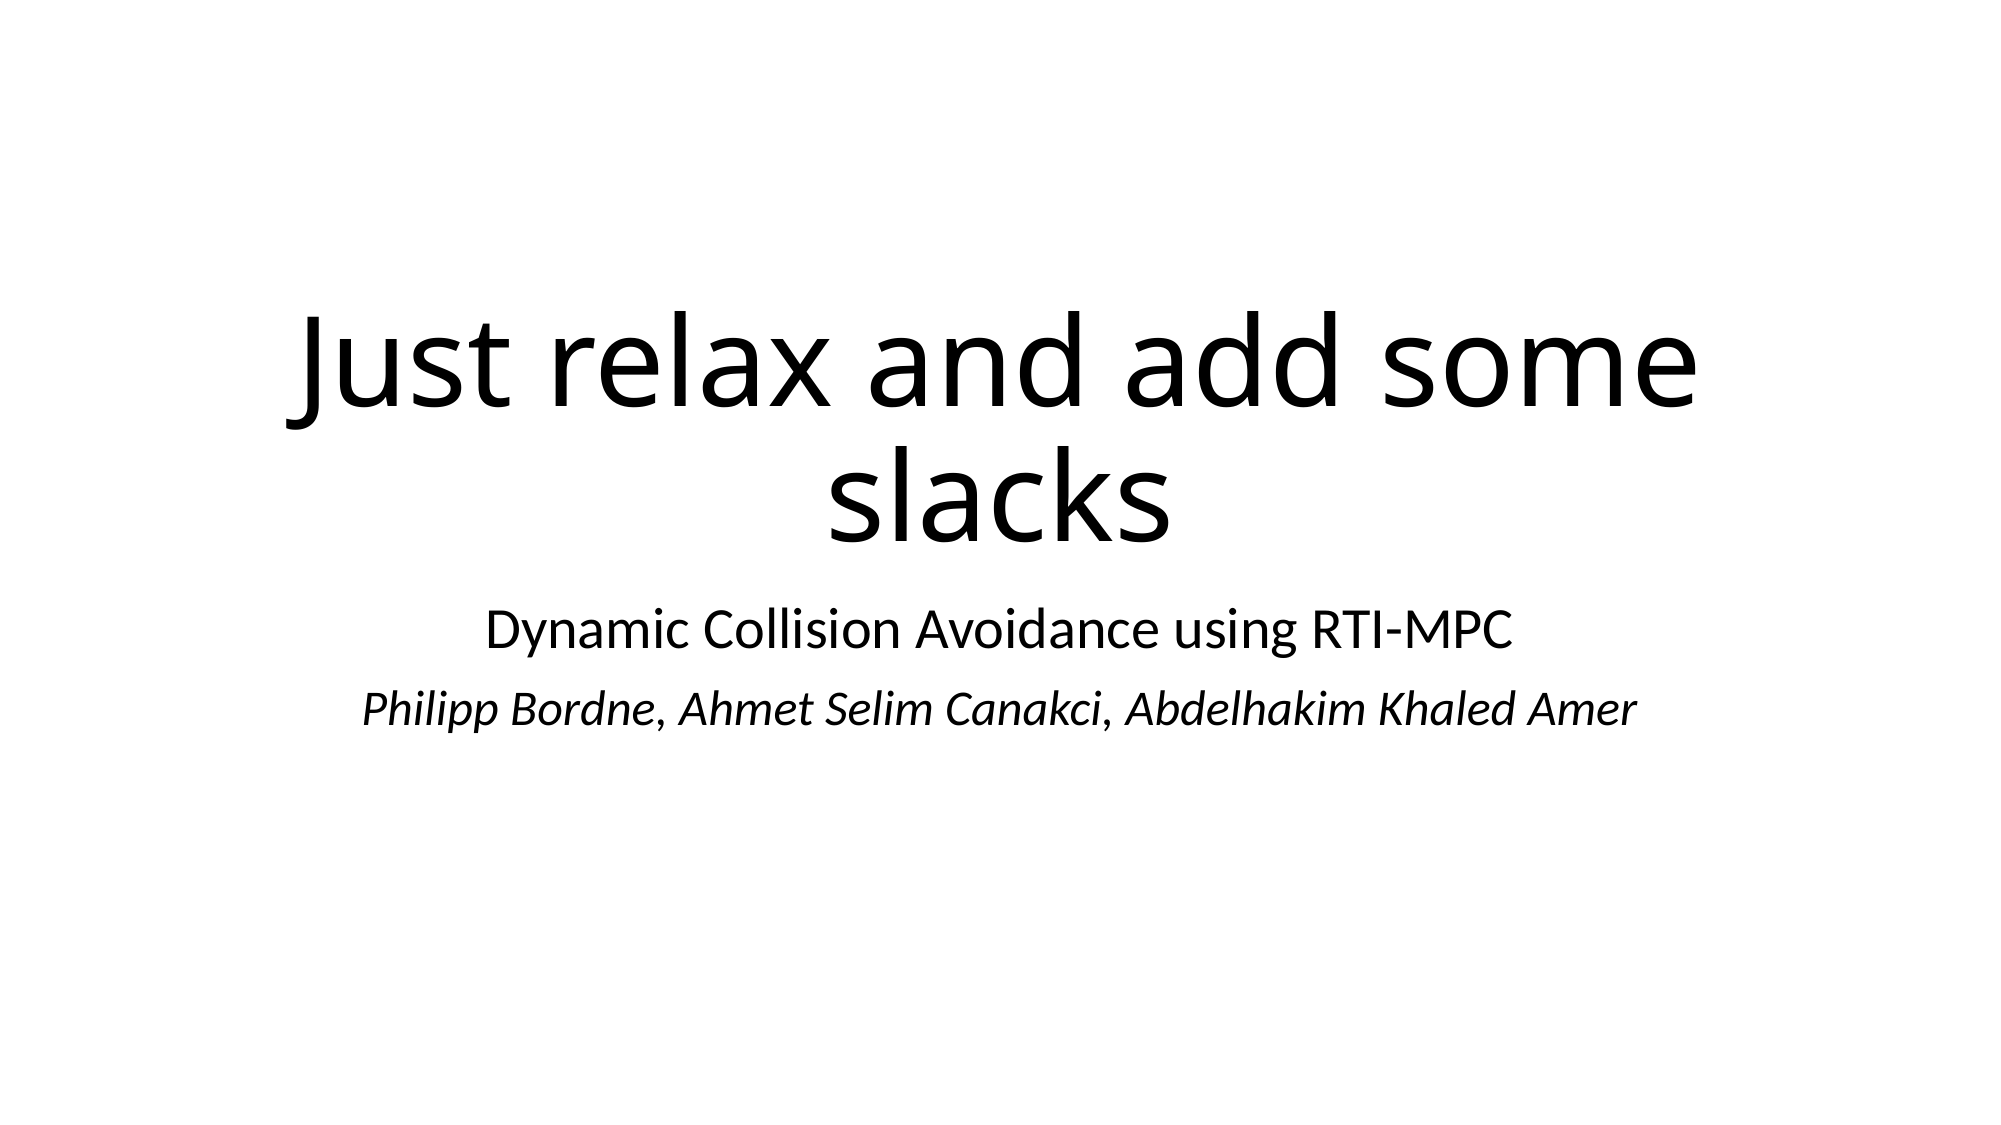

# Just relax and add some slacks
Dynamic Collision Avoidance using RTI-MPC
Philipp Bordne, Ahmet Selim Canakci, Abdelhakim Khaled Amer